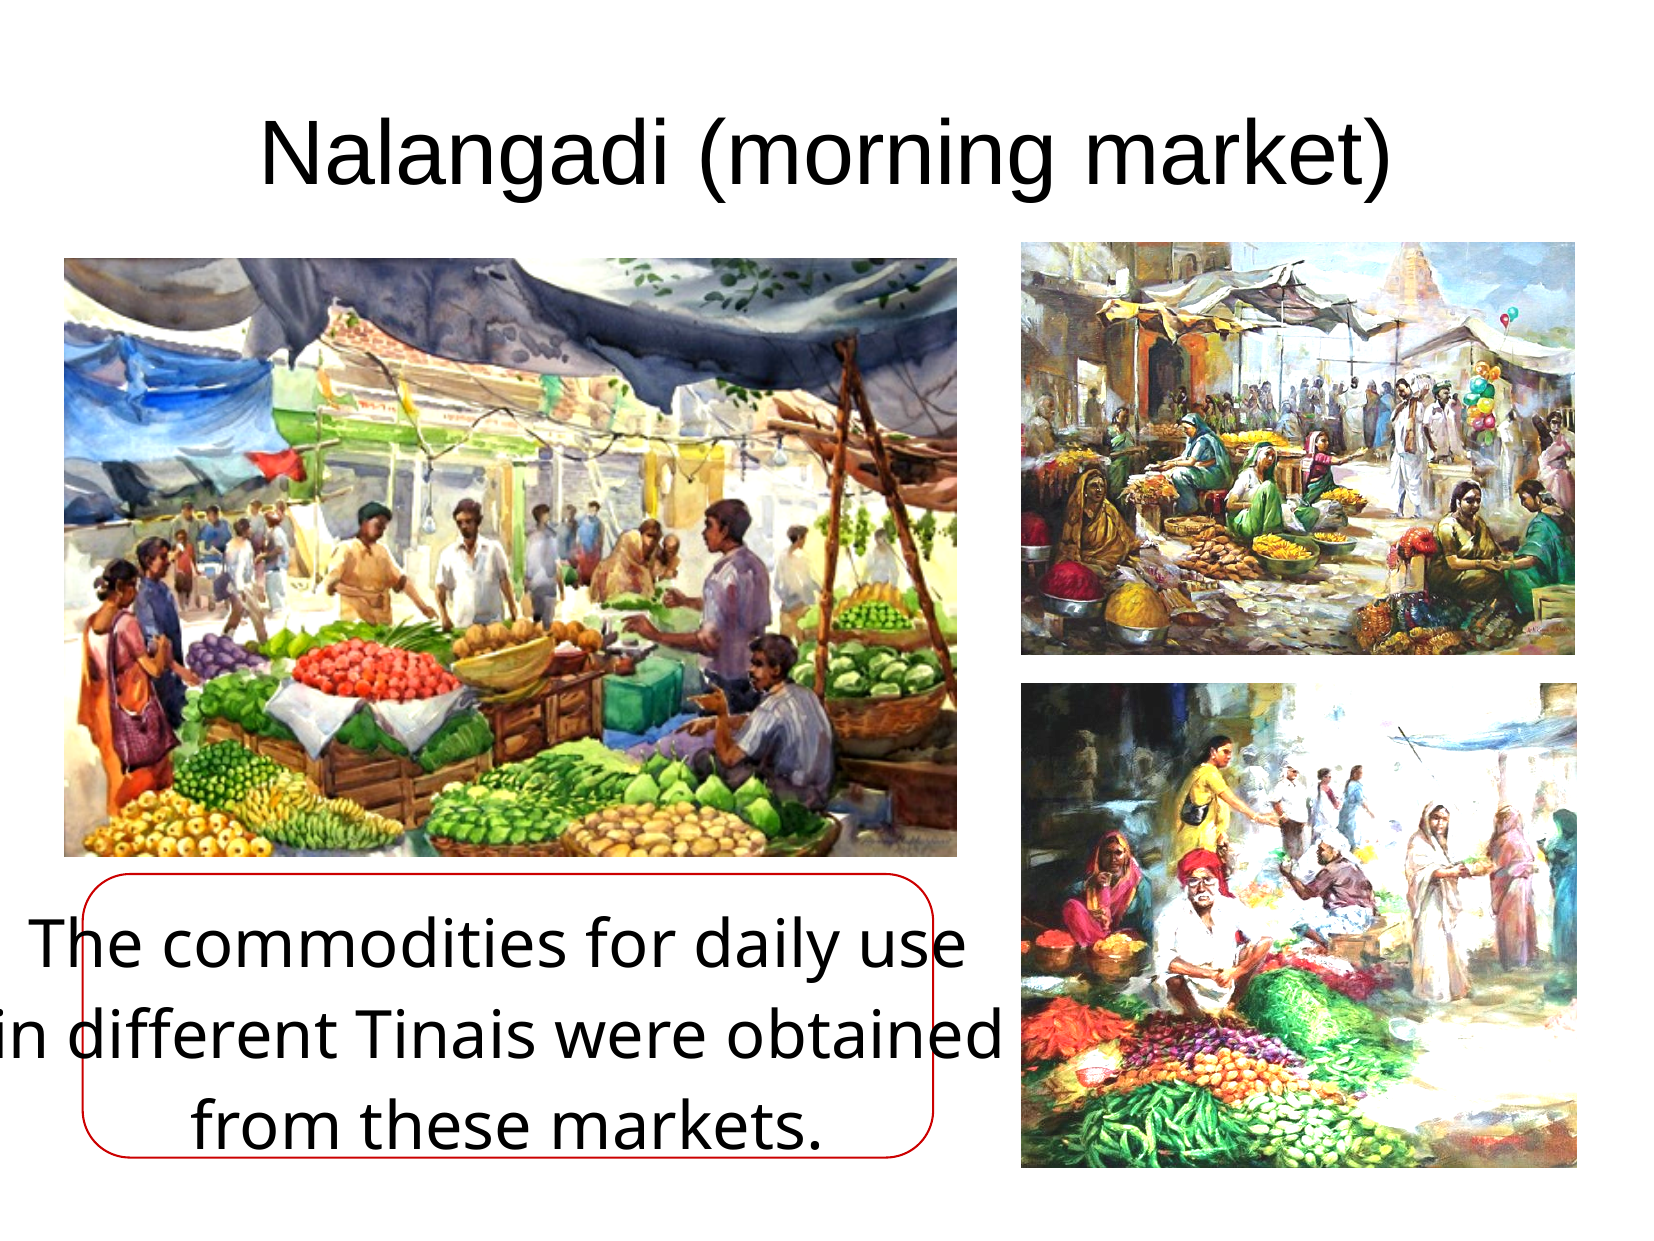

# Nalangadi (morning market)
The commodities for daily use
in different Tinais were obtained
from these markets.